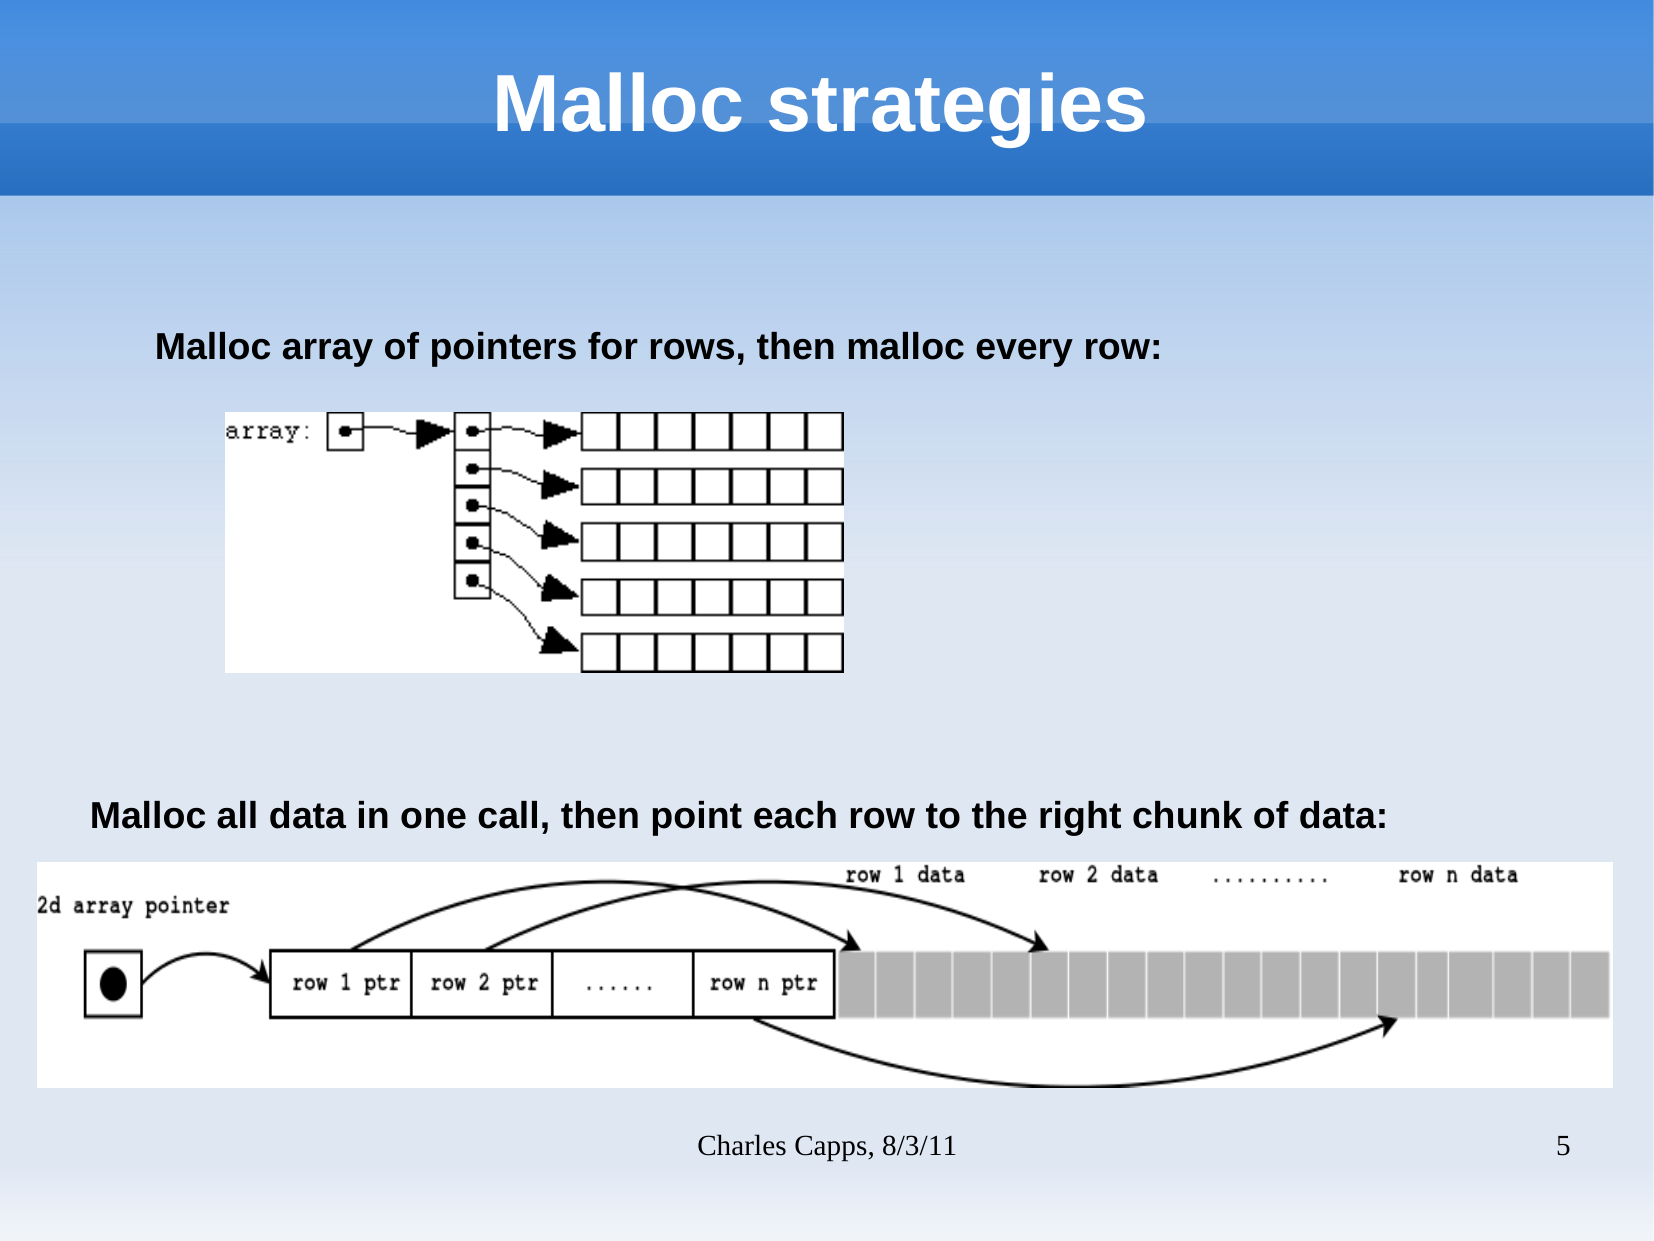

# Malloc strategies
Malloc array of pointers for rows, then malloc every row:
Malloc all data in one call, then point each row to the right chunk of data:
Charles Capps, 8/3/11
5